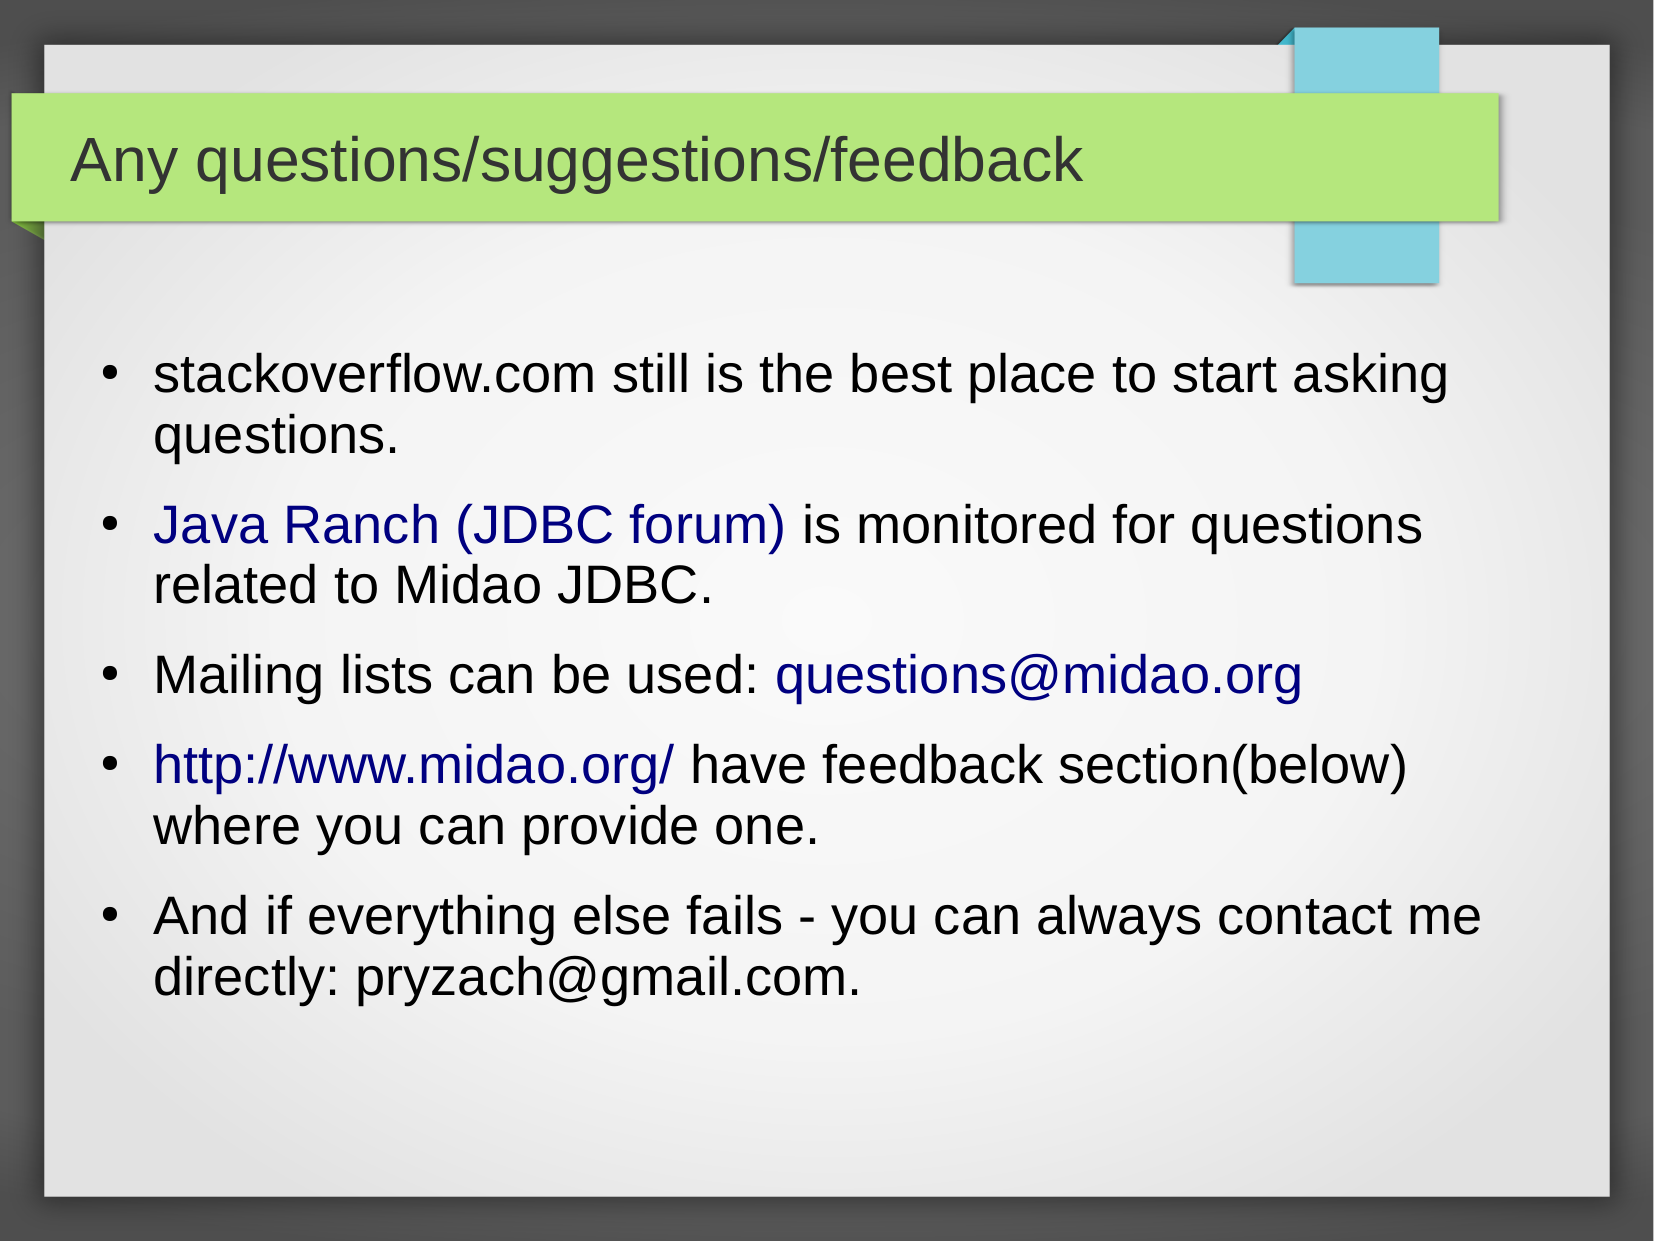

# Any questions/suggestions/feedback
stackoverflow.com still is the best place to start asking questions.
Java Ranch (JDBC forum) is monitored for questions related to Midao JDBC.
Mailing lists can be used: questions@midao.org
http://www.midao.org/ have feedback section(below) where you can provide one.
And if everything else fails - you can always contact me directly: pryzach@gmail.com.